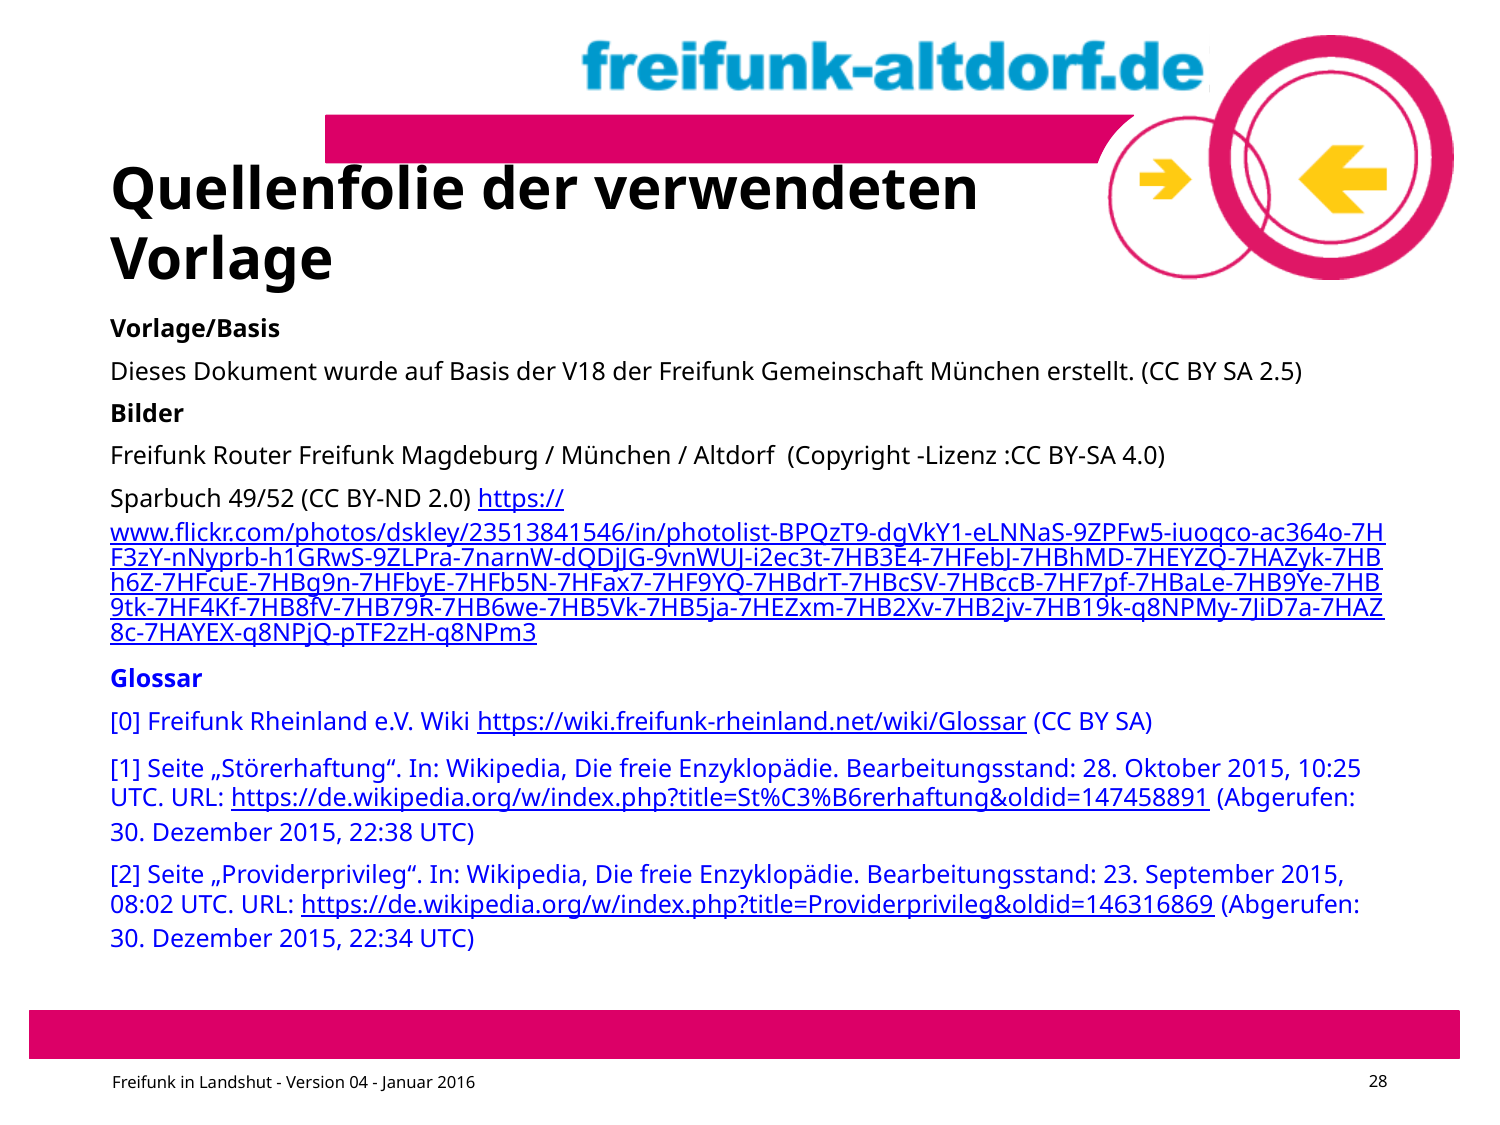

# Quellenfolie der verwendeten Vorlage
Vorlage/Basis
Dieses Dokument wurde auf Basis der V18 der Freifunk Gemeinschaft München erstellt. (CC BY SA 2.5)
Bilder
Freifunk Router Freifunk Magdeburg / München / Altdorf  (Copyright -Lizenz :CC BY-SA 4.0)
Sparbuch 49/52 (CC BY-ND 2.0) https://www.flickr.com/photos/dskley/23513841546/in/photolist-BPQzT9-dgVkY1-eLNNaS-9ZPFw5-iuoqco-ac364o-7HF3zY-nNyprb-h1GRwS-9ZLPra-7narnW-dQDjJG-9vnWUJ-i2ec3t-7HB3E4-7HFebJ-7HBhMD-7HEYZQ-7HAZyk-7HBh6Z-7HFcuE-7HBg9n-7HFbyE-7HFb5N-7HFax7-7HF9YQ-7HBdrT-7HBcSV-7HBccB-7HF7pf-7HBaLe-7HB9Ye-7HB9tk-7HF4Kf-7HB8fV-7HB79R-7HB6we-7HB5Vk-7HB5ja-7HEZxm-7HB2Xv-7HB2jv-7HB19k-q8NPMy-7JiD7a-7HAZ8c-7HAYEX-q8NPjQ-pTF2zH-q8NPm3
Glossar
[0] Freifunk Rheinland e.V. Wiki https://wiki.freifunk-rheinland.net/wiki/Glossar (CC BY SA)
[1] Seite „Störerhaftung“. In: Wikipedia, Die freie Enzyklopädie. Bearbeitungsstand: 28. Oktober 2015, 10:25 UTC. URL: https://de.wikipedia.org/w/index.php?title=St%C3%B6rerhaftung&oldid=147458891 (Abgerufen: 30. Dezember 2015, 22:38 UTC)
[2] Seite „Providerprivileg“. In: Wikipedia, Die freie Enzyklopädie. Bearbeitungsstand: 23. September 2015, 08:02 UTC. URL: https://de.wikipedia.org/w/index.php?title=Providerprivileg&oldid=146316869 (Abgerufen: 30. Dezember 2015, 22:34 UTC)
Freifunk in Landshut - Version 04 - Januar 2016